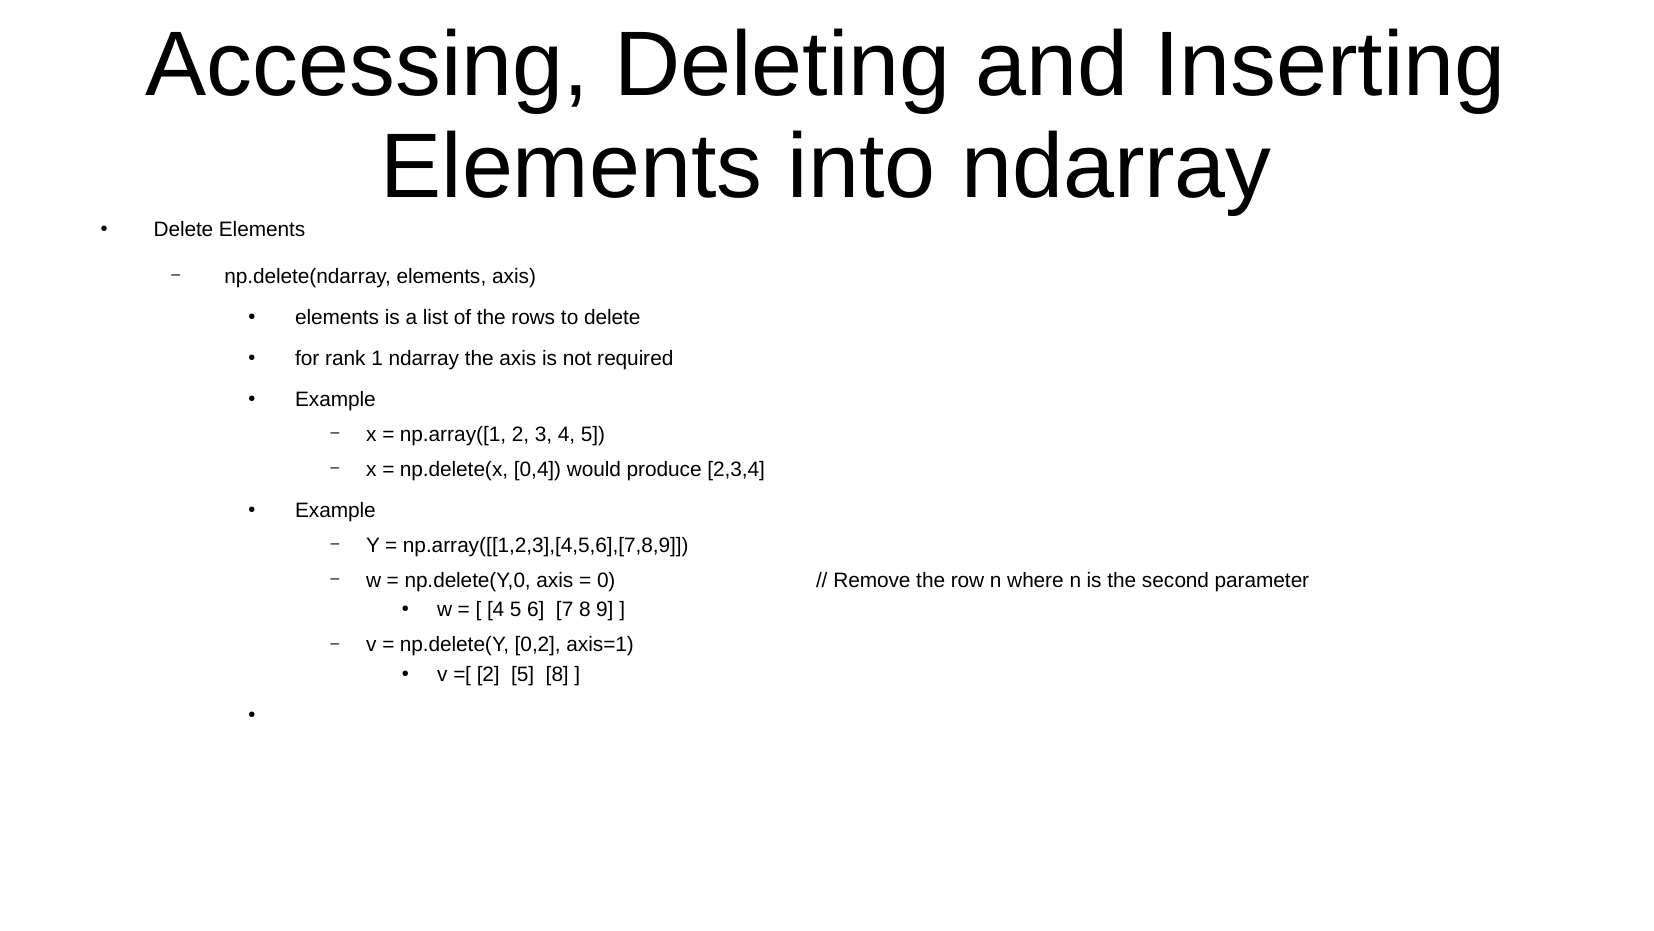

# Accessing, Deleting and Inserting Elements into ndarray
Delete Elements
np.delete(ndarray, elements, axis)
elements is a list of the rows to delete
for rank 1 ndarray the axis is not required
Example
x = np.array([1, 2, 3, 4, 5])
x = np.delete(x, [0,4]) would produce [2,3,4]
Example
Y = np.array([[1,2,3],[4,5,6],[7,8,9]])
w = np.delete(Y,0, axis = 0)			// Remove the row n where n is the second parameter
w = [ [4 5 6] [7 8 9] ]
v = np.delete(Y, [0,2], axis=1)
v =[ [2] [5] [8] ]